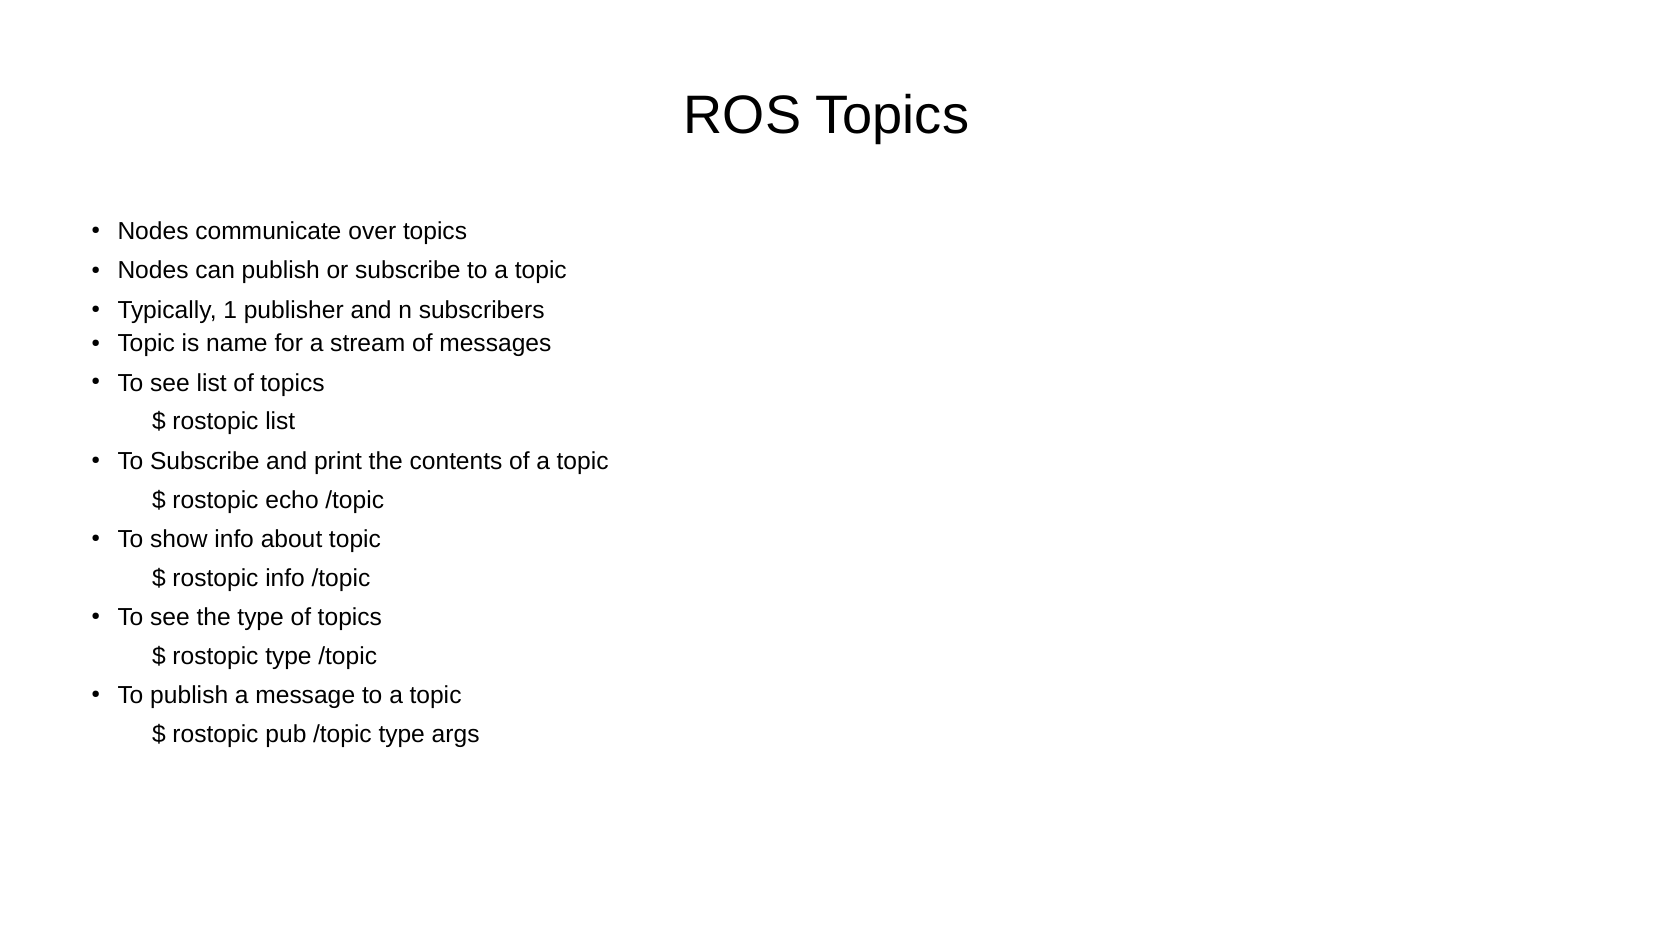

# ROS Topics
Nodes communicate over topics
Nodes can publish or subscribe to a topic
Typically, 1 publisher and n subscribers
Topic is name for a stream of messages
To see list of topics
$ rostopic list
To Subscribe and print the contents of a topic
$ rostopic echo /topic
To show info about topic
$ rostopic info /topic
To see the type of topics
$ rostopic type /topic
To publish a message to a topic
$ rostopic pub /topic type args